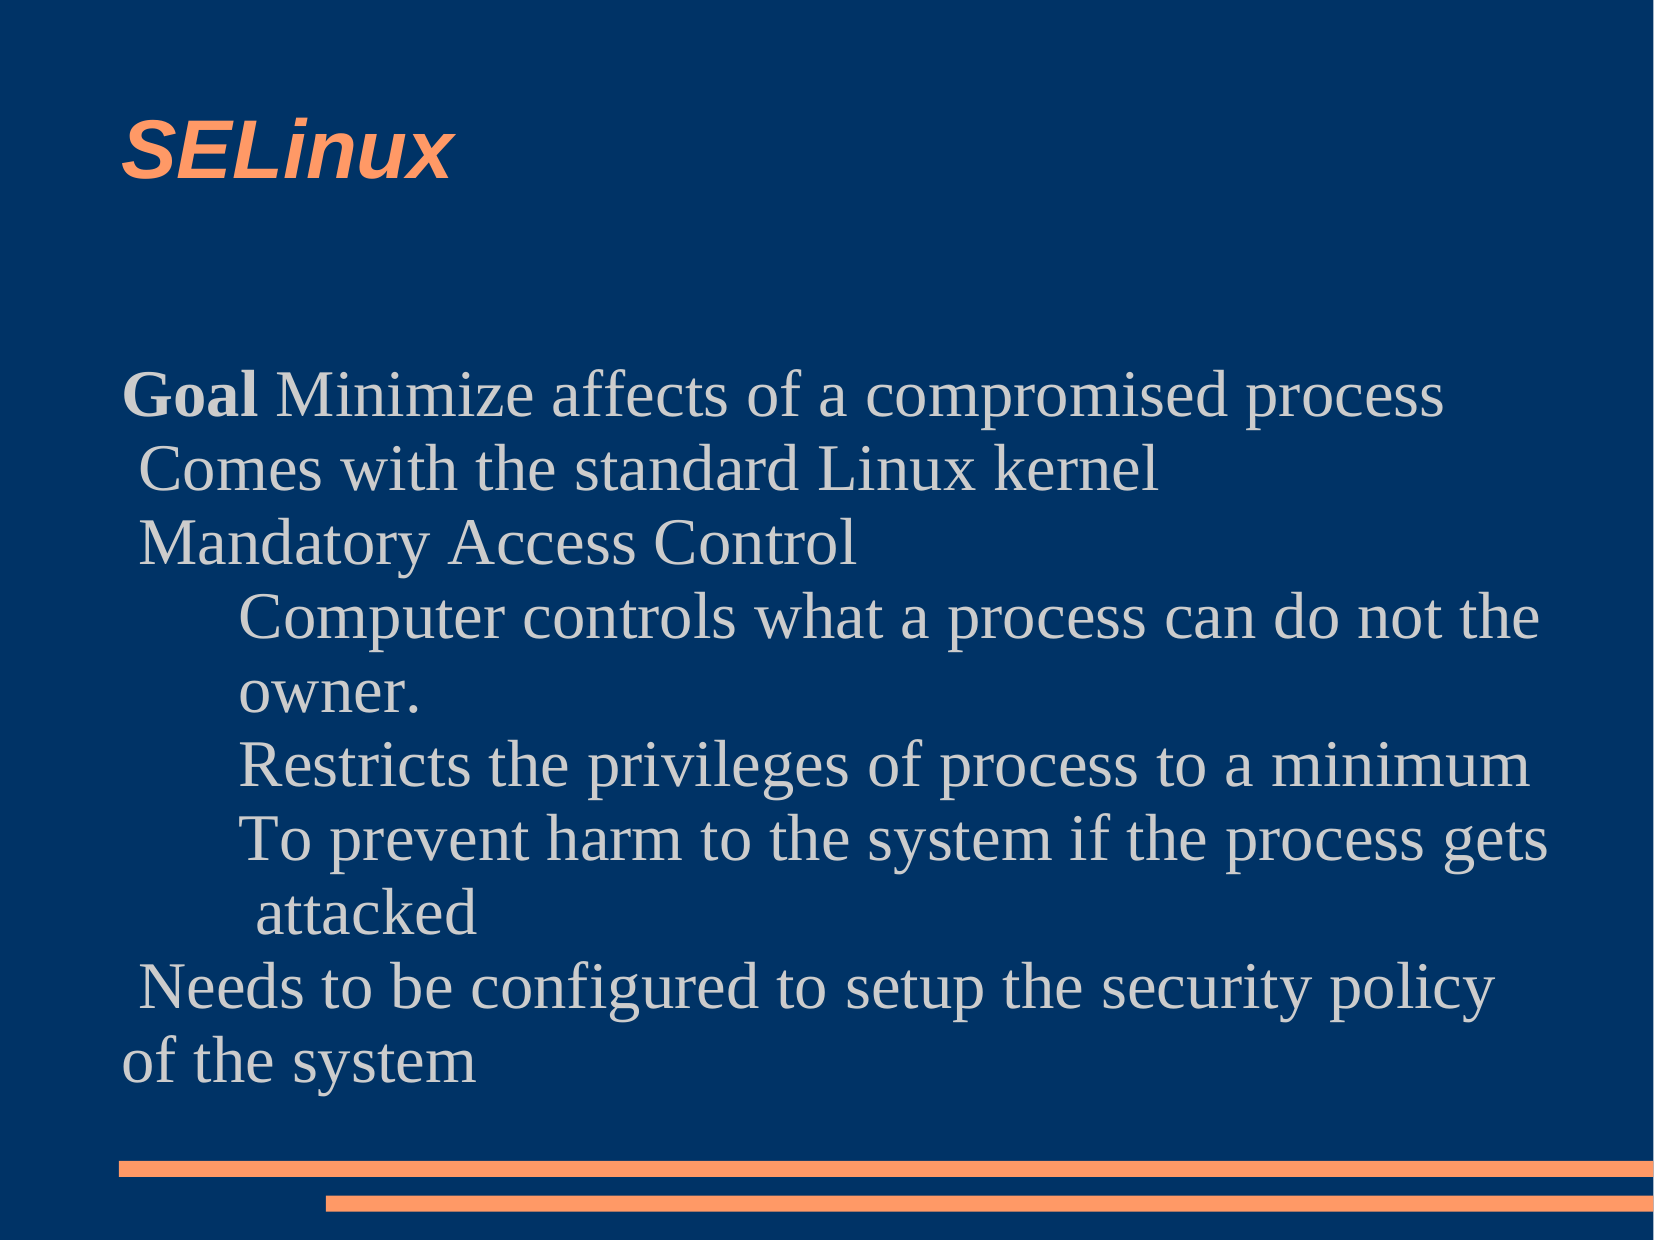

# SELinux
Goal Minimize affects of a compromised process
 Comes with the standard Linux kernel
 Mandatory Access Control
 Computer controls what a process can do not the owner.
 Restricts the privileges of process to a minimum
 To prevent harm to the system if the process gets attacked
 Needs to be configured to setup the security policy of the system